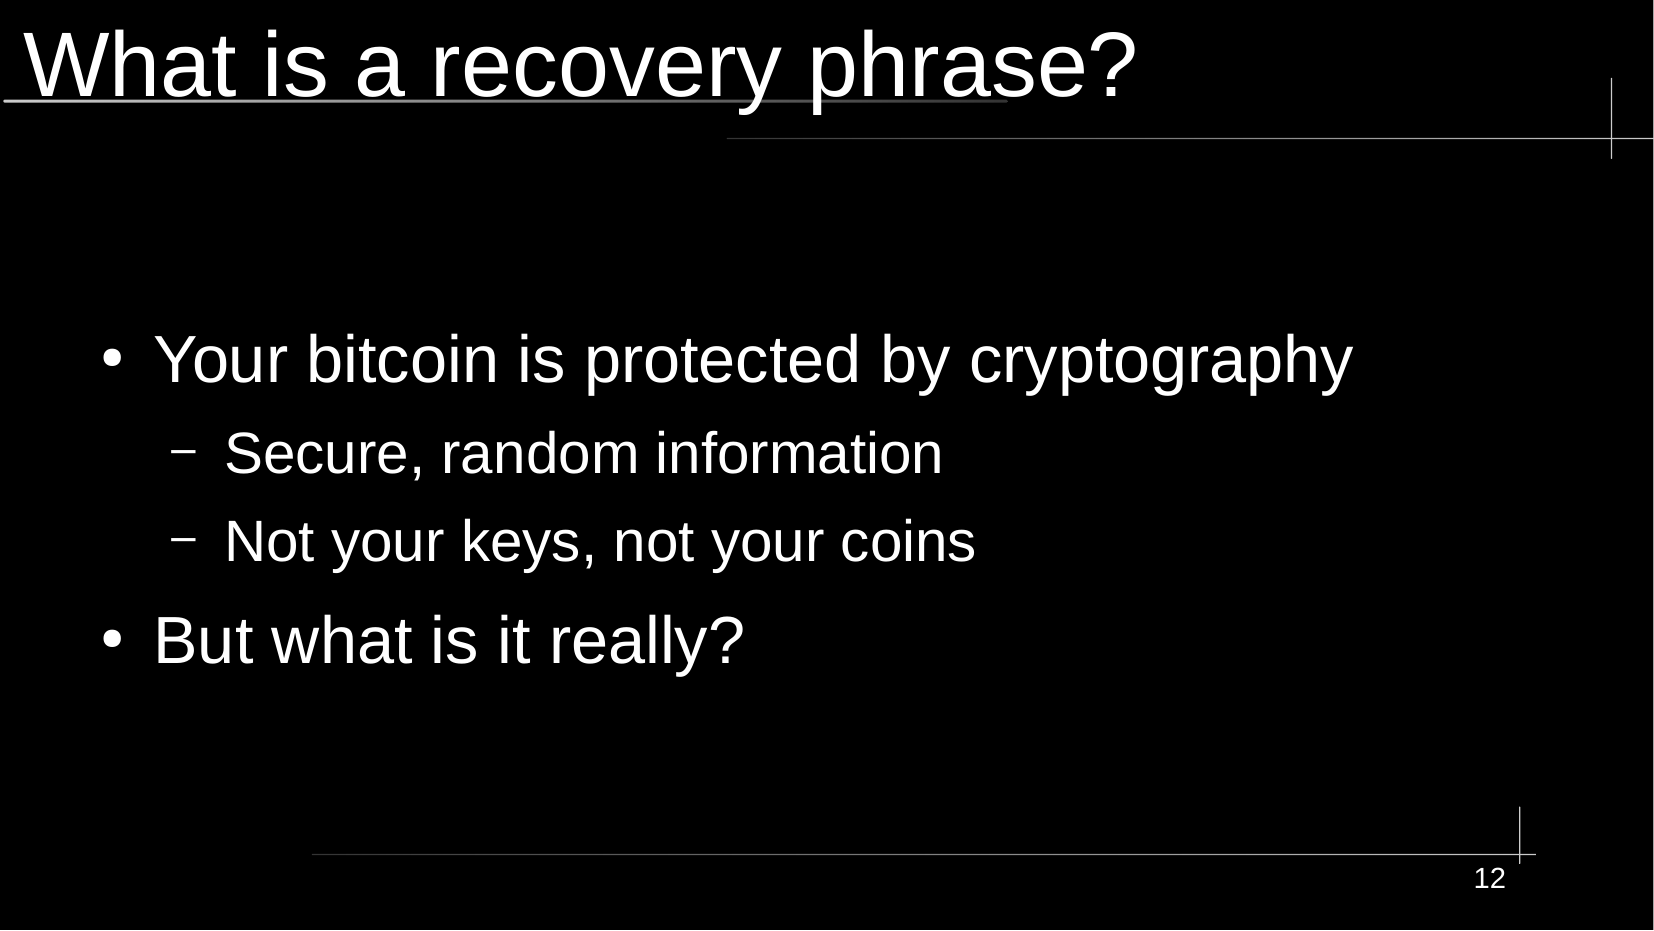

# What is a recovery phrase?
Your bitcoin is protected by cryptography
Secure, random information
Not your keys, not your coins
But what is it really?
12